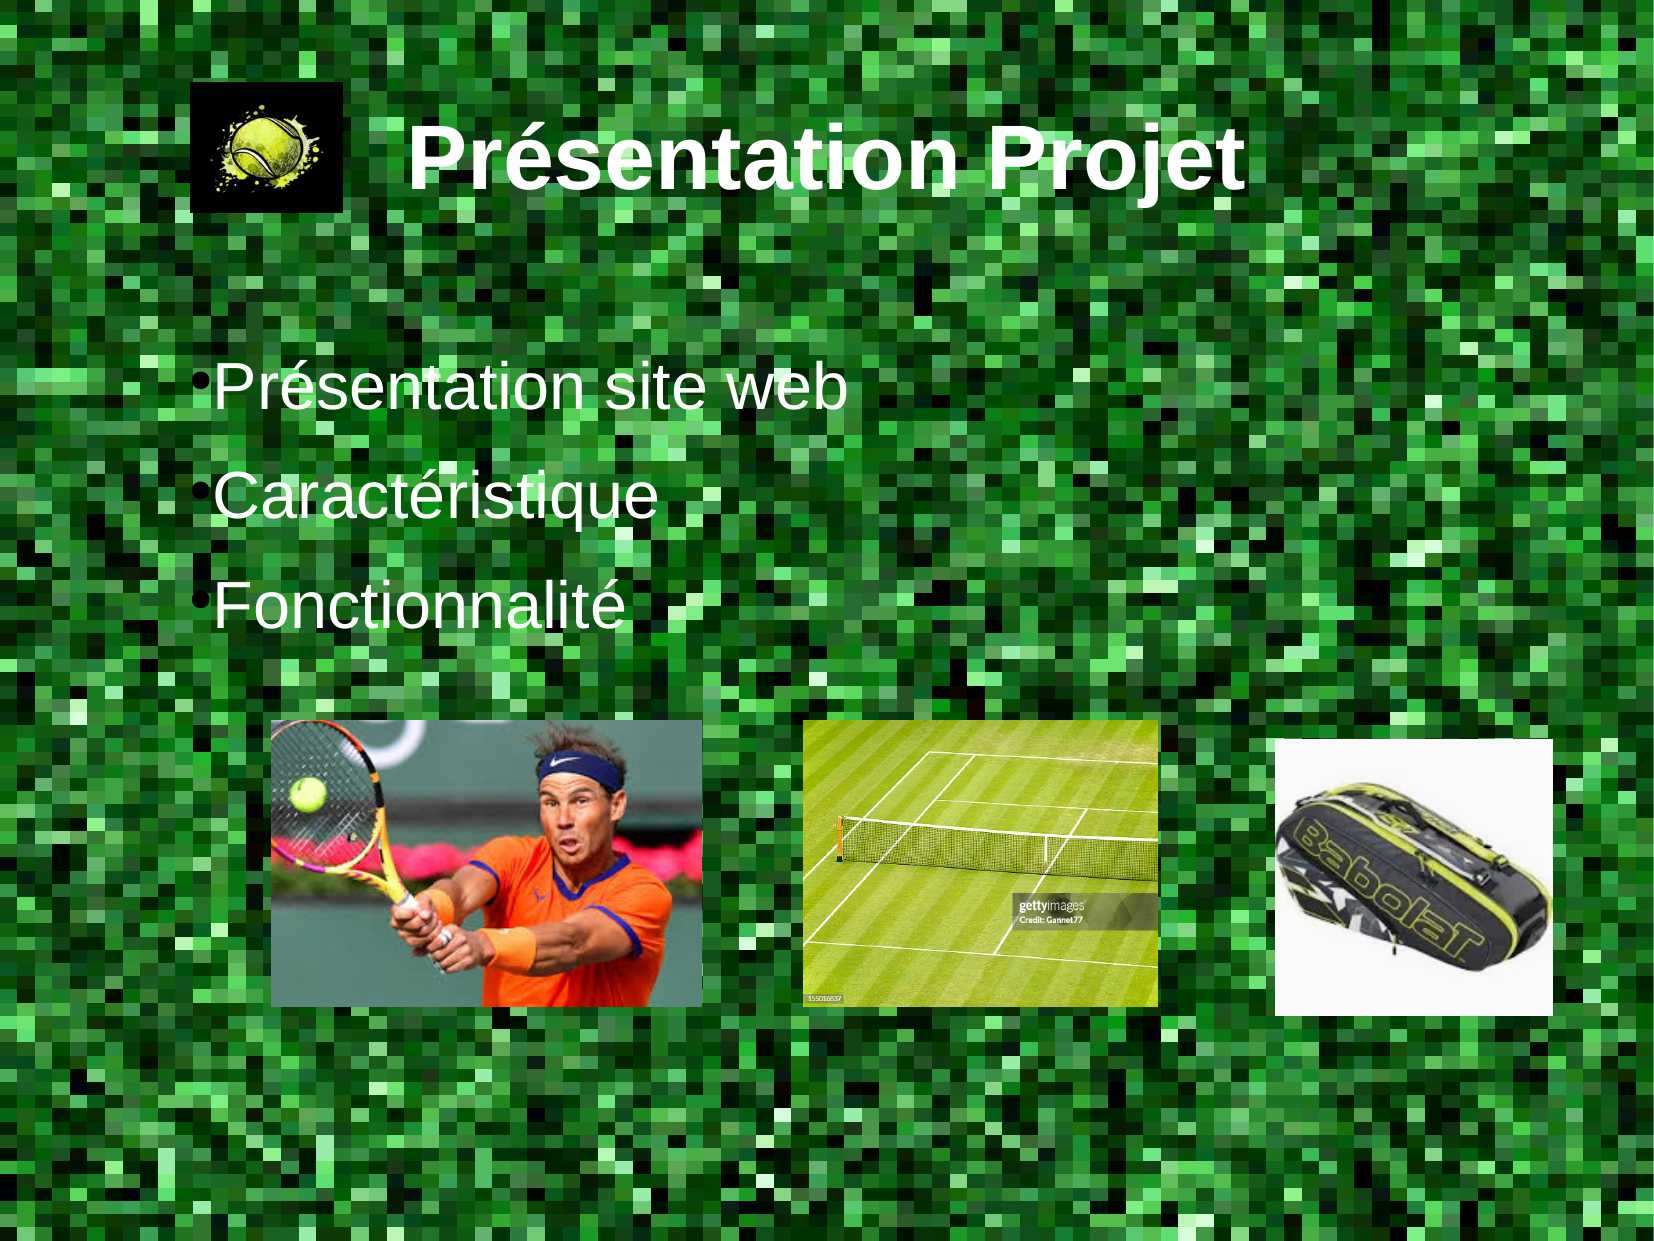

# Présentation Projet
Présentation site web
Caractéristique
Fonctionnalité